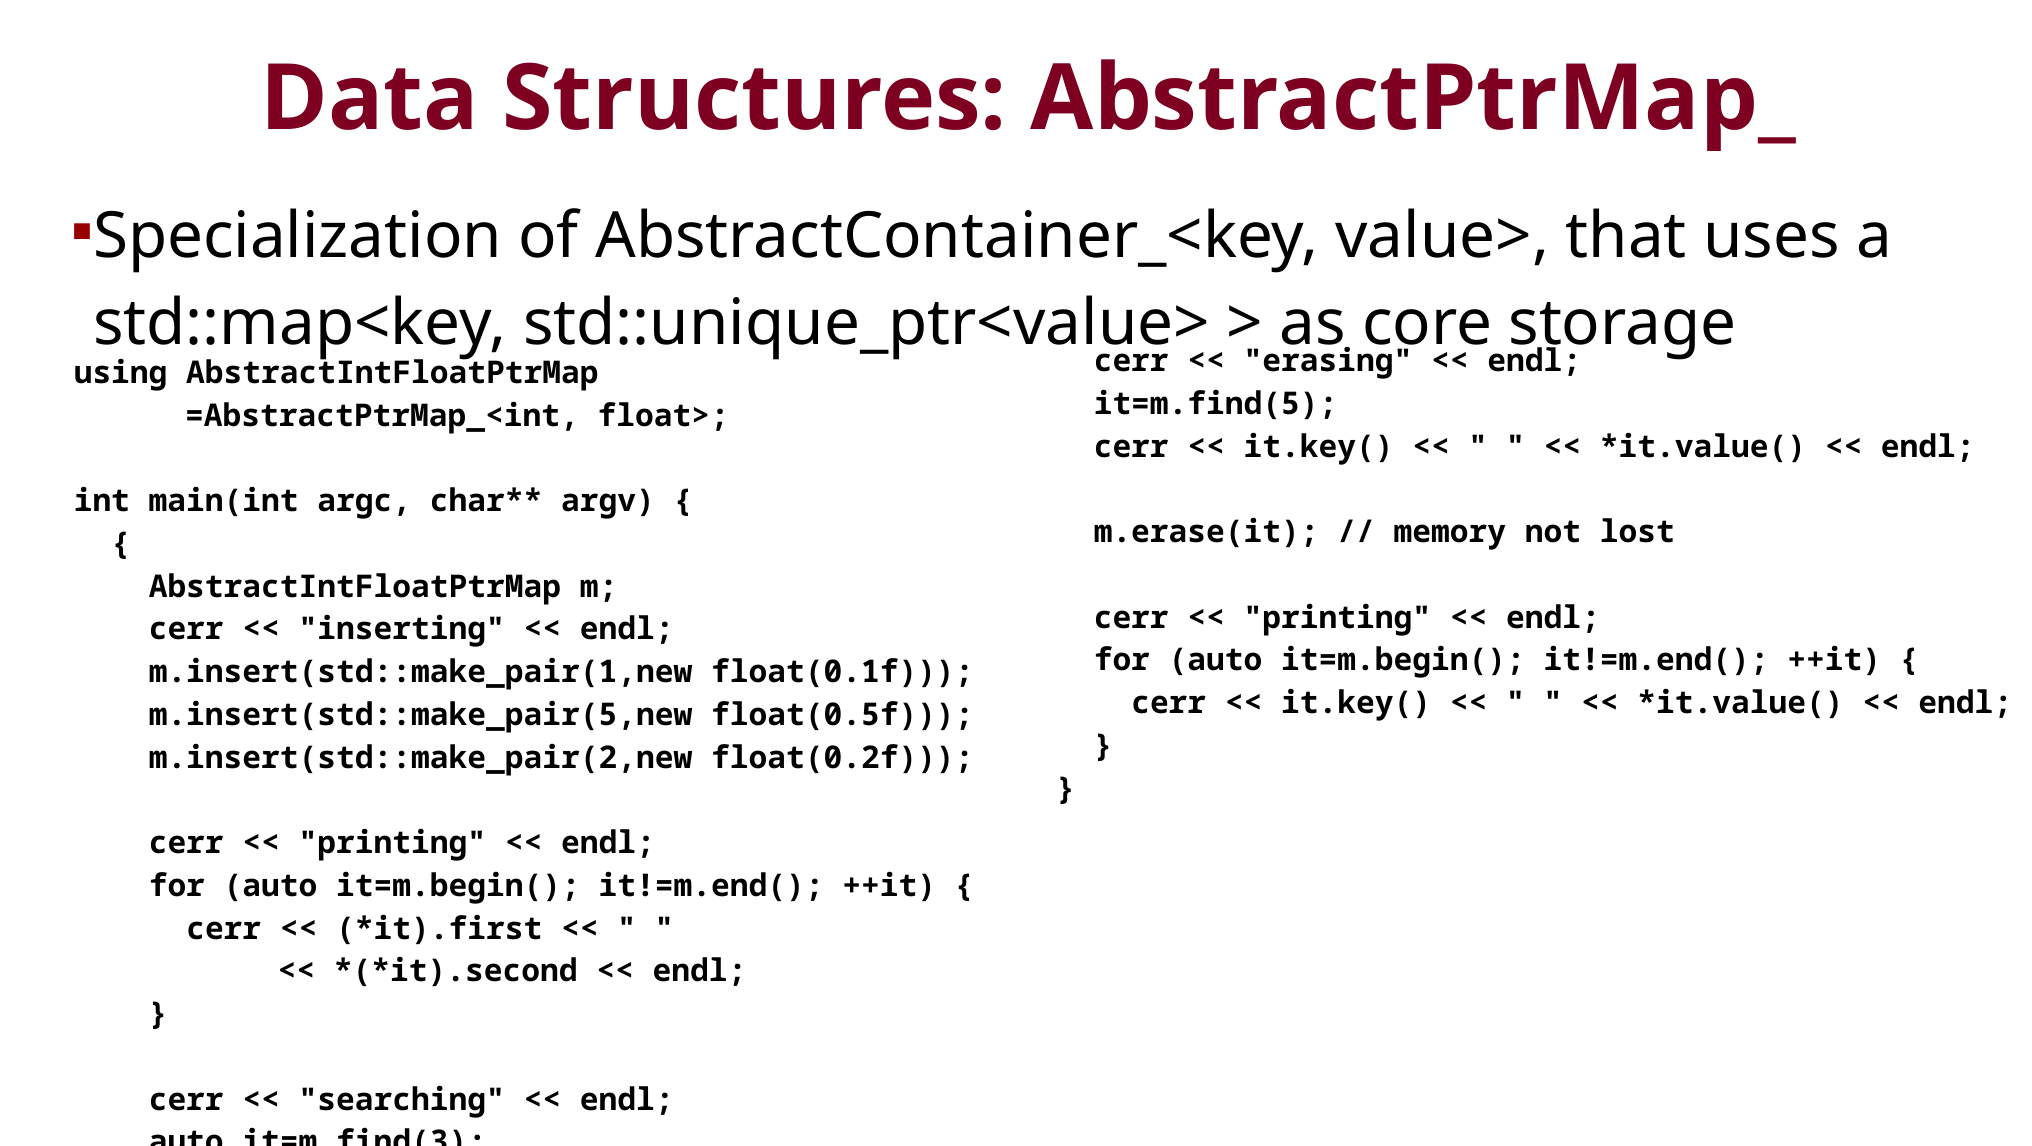

# Data Structures: AbstractPtrMap_
Specialization of AbstractContainer_<key, value>, that uses a std::map<key, std::unique_ptr<value> > as core storage
 cerr << "erasing" << endl;
 it=m.find(5);
 cerr << it.key() << " " << *it.value() << endl;
 m.erase(it); // memory not lost
 cerr << "printing" << endl;
 for (auto it=m.begin(); it!=m.end(); ++it) {
 cerr << it.key() << " " << *it.value() << endl;
 }
 }
using AbstractIntFloatPtrMap
	 =AbstractPtrMap_<int, float>;
int main(int argc, char** argv) {
 {
 AbstractIntFloatPtrMap m;
 cerr << "inserting" << endl;
 m.insert(std::make_pair(1,new float(0.1f)));
 m.insert(std::make_pair(5,new float(0.5f)));
 m.insert(std::make_pair(2,new float(0.2f)));
 cerr << "printing" << endl;
 for (auto it=m.begin(); it!=m.end(); ++it) {
 cerr << (*it).first << " "
		 << *(*it).second << endl;
 }
 cerr << "searching" << endl;
 auto it=m.find(3);
 if (it==m.end())
 cerr << "not found" << endl;